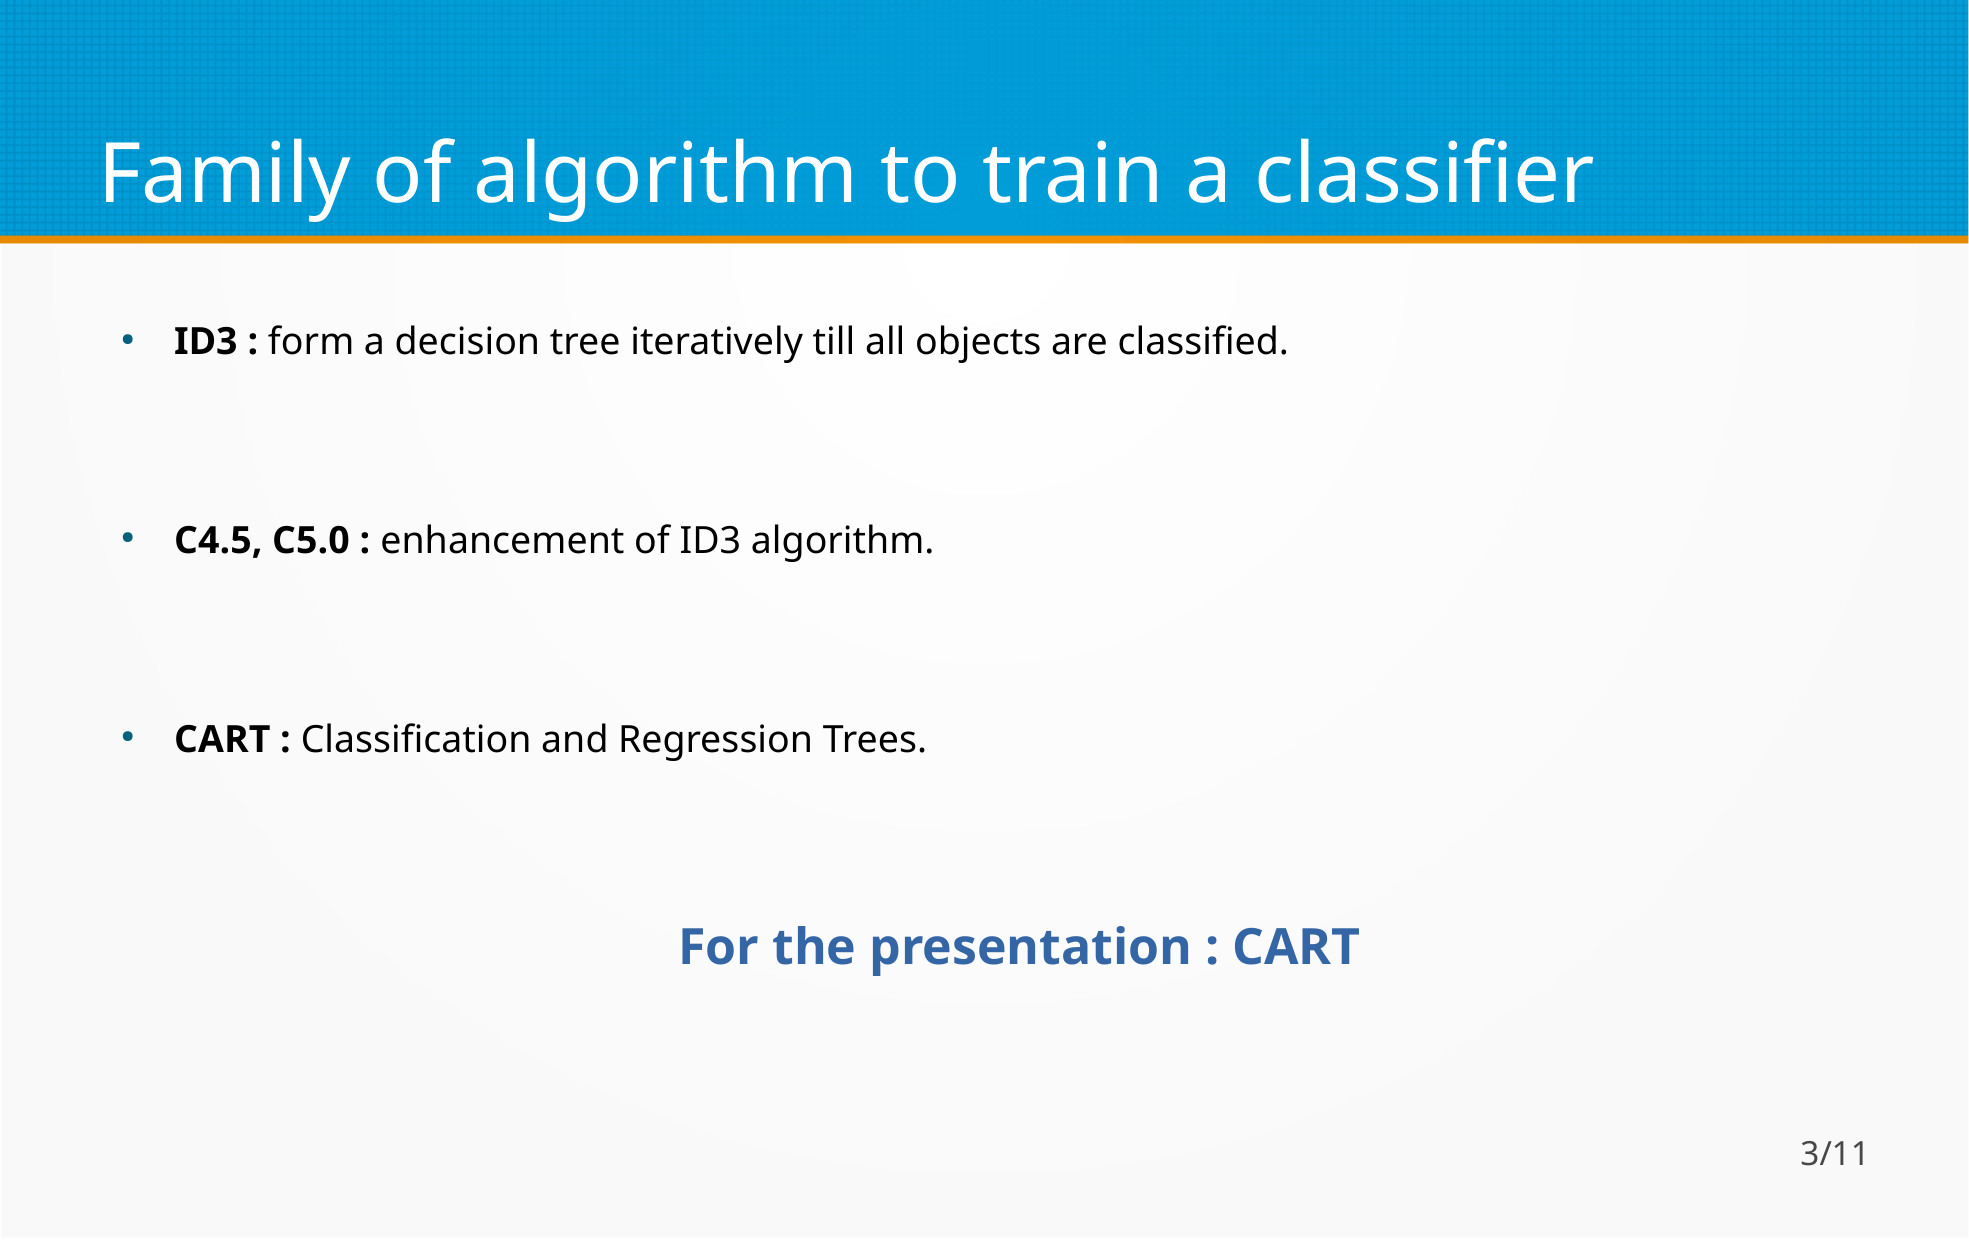

# Family of algorithm to train a classifier
ID3 : form a decision tree iteratively till all objects are classified.
C4.5, C5.0 : enhancement of ID3 algorithm.
CART : Classification and Regression Trees.
For the presentation : CART
3